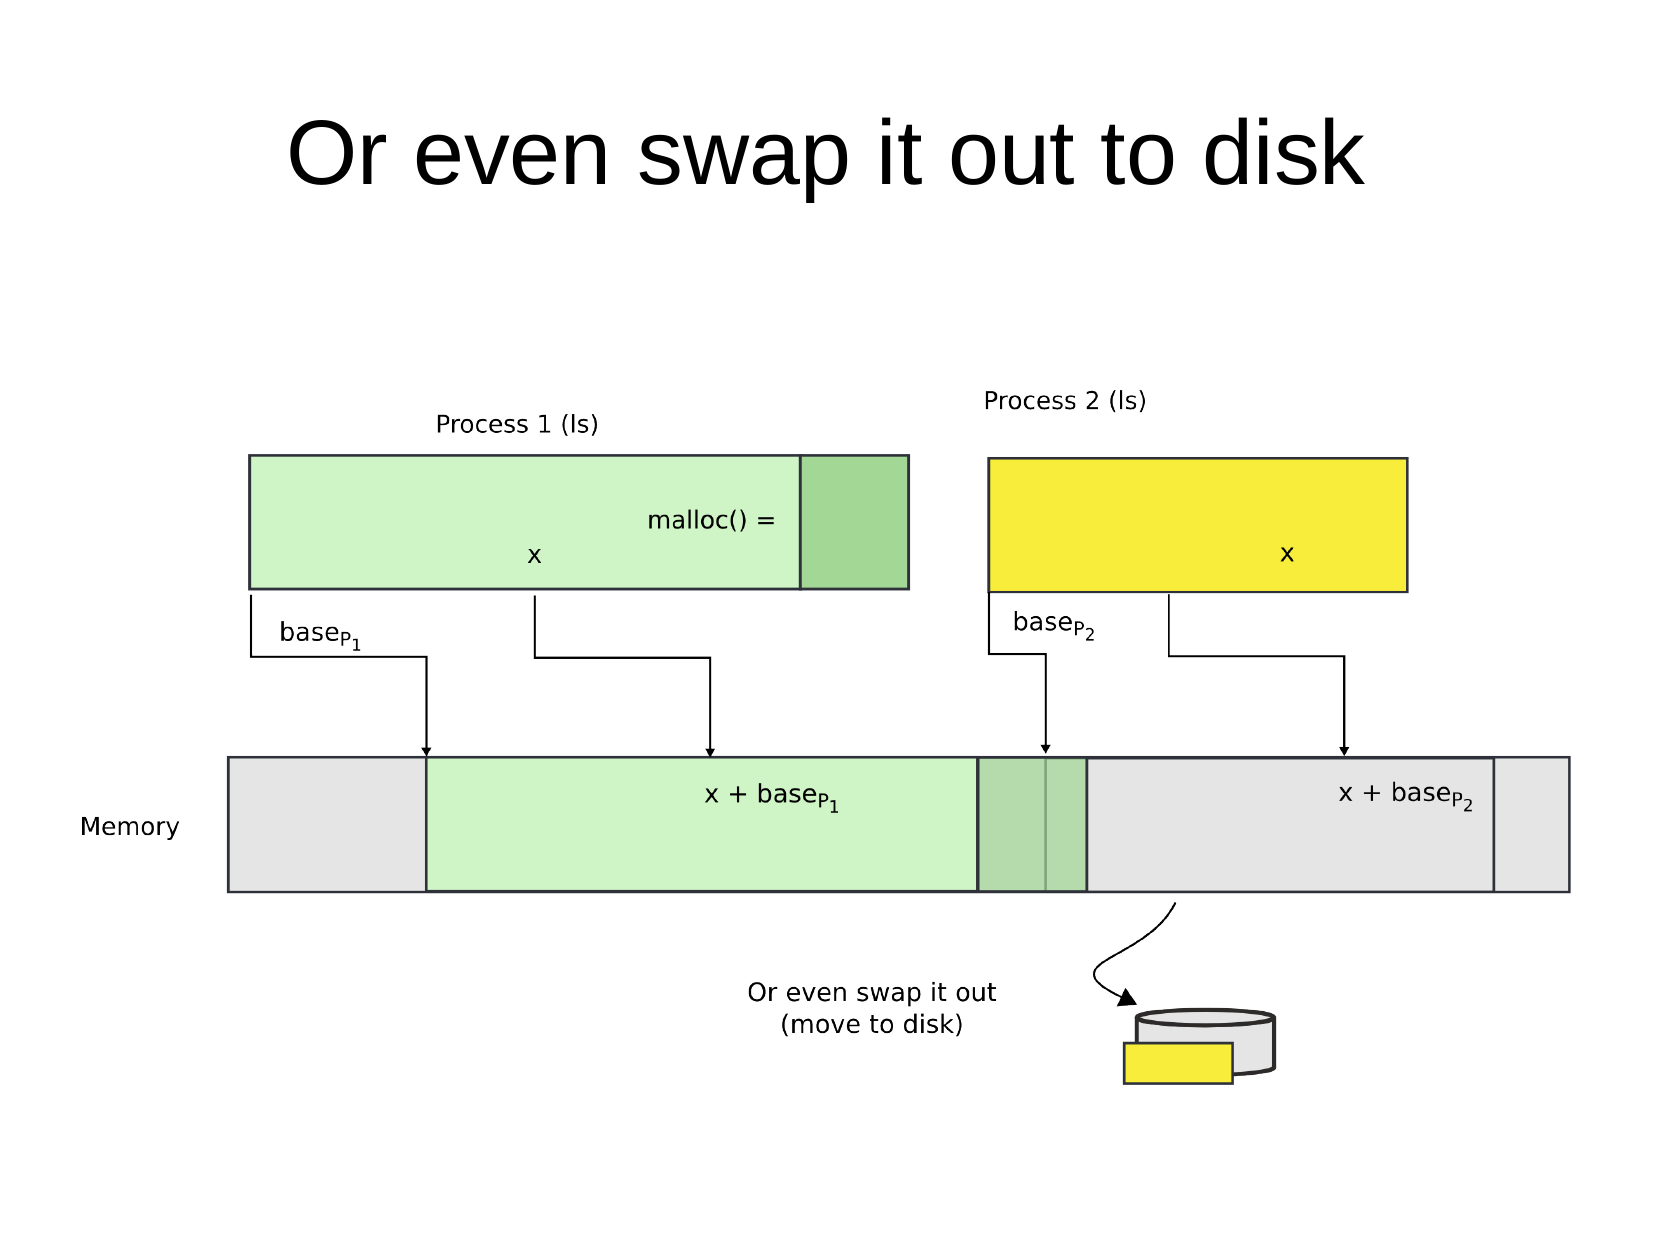

# Or even swap it out to disk